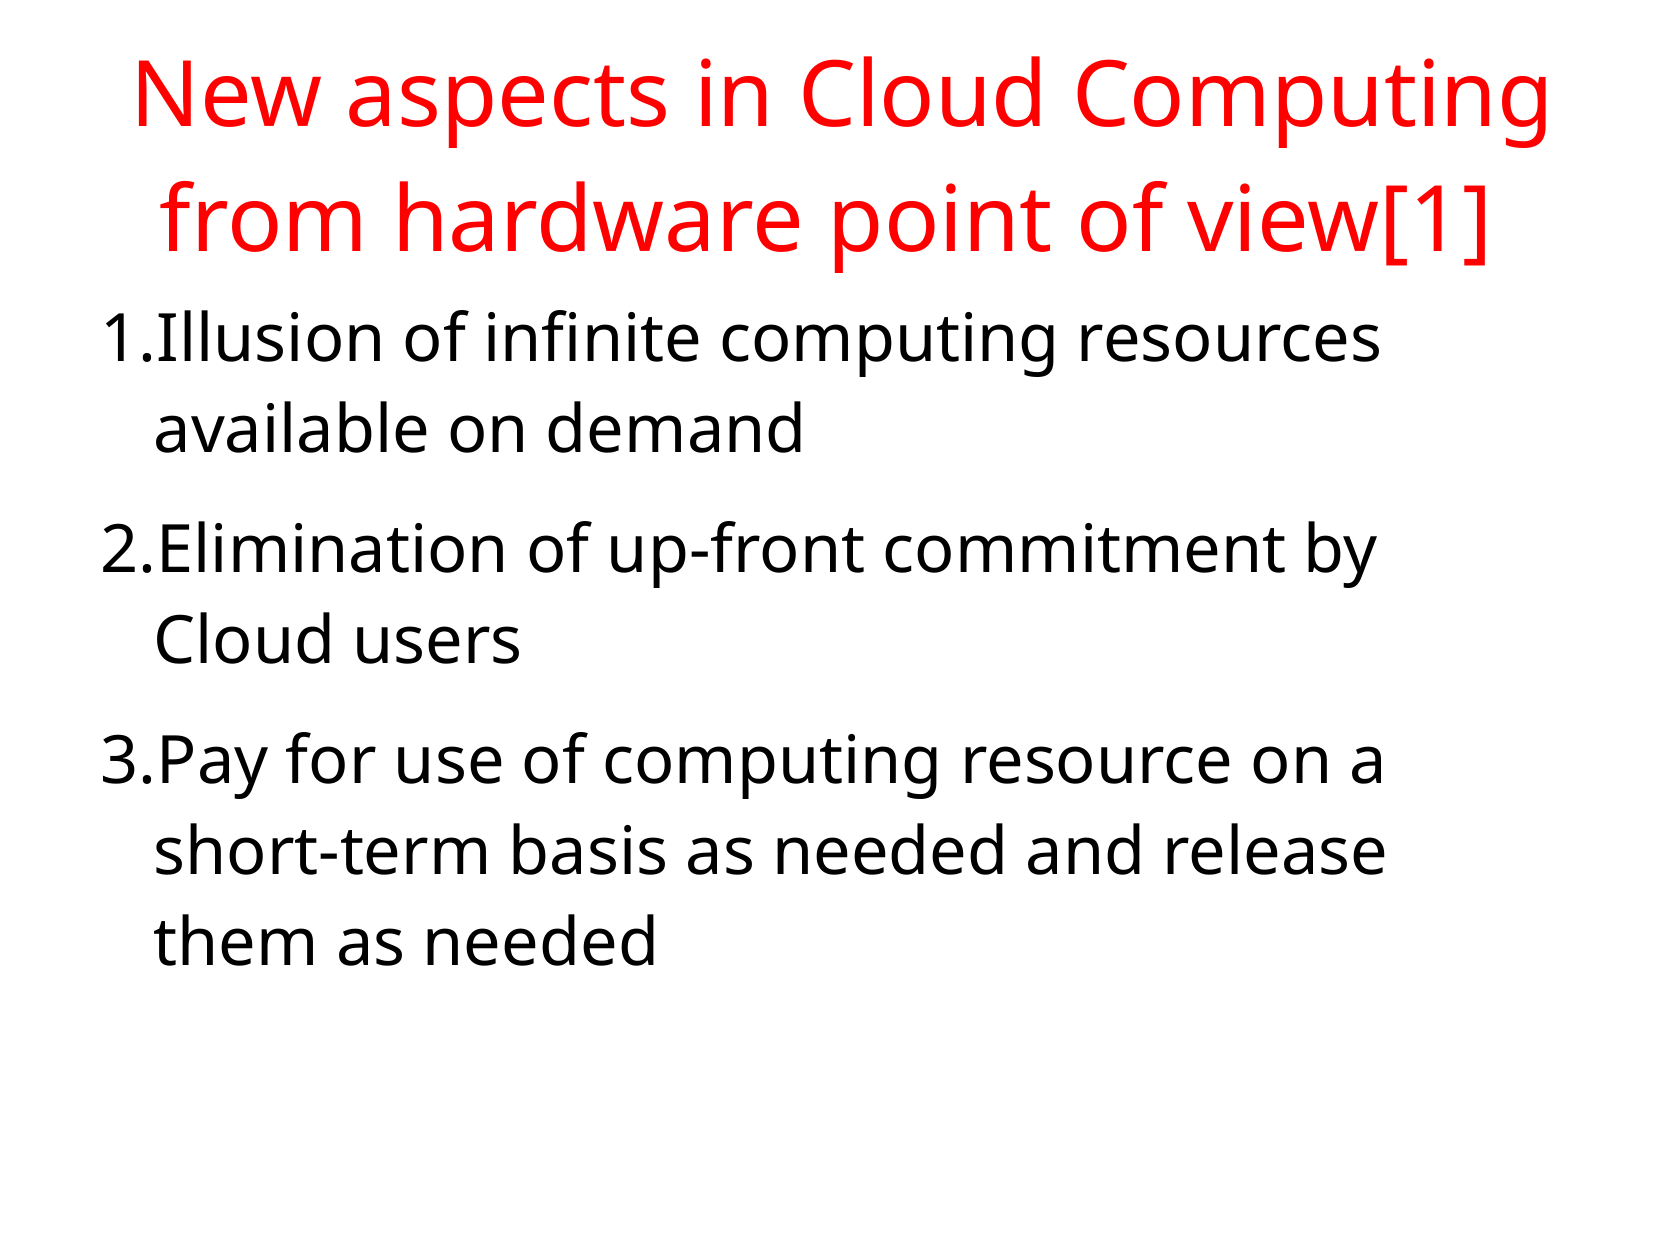

# New aspects in Cloud Computing from hardware point of view[1]
Illusion of infinite computing resources available on demand
Elimination of up-front commitment by Cloud users
Pay for use of computing resource on a short-term basis as needed and release them as needed